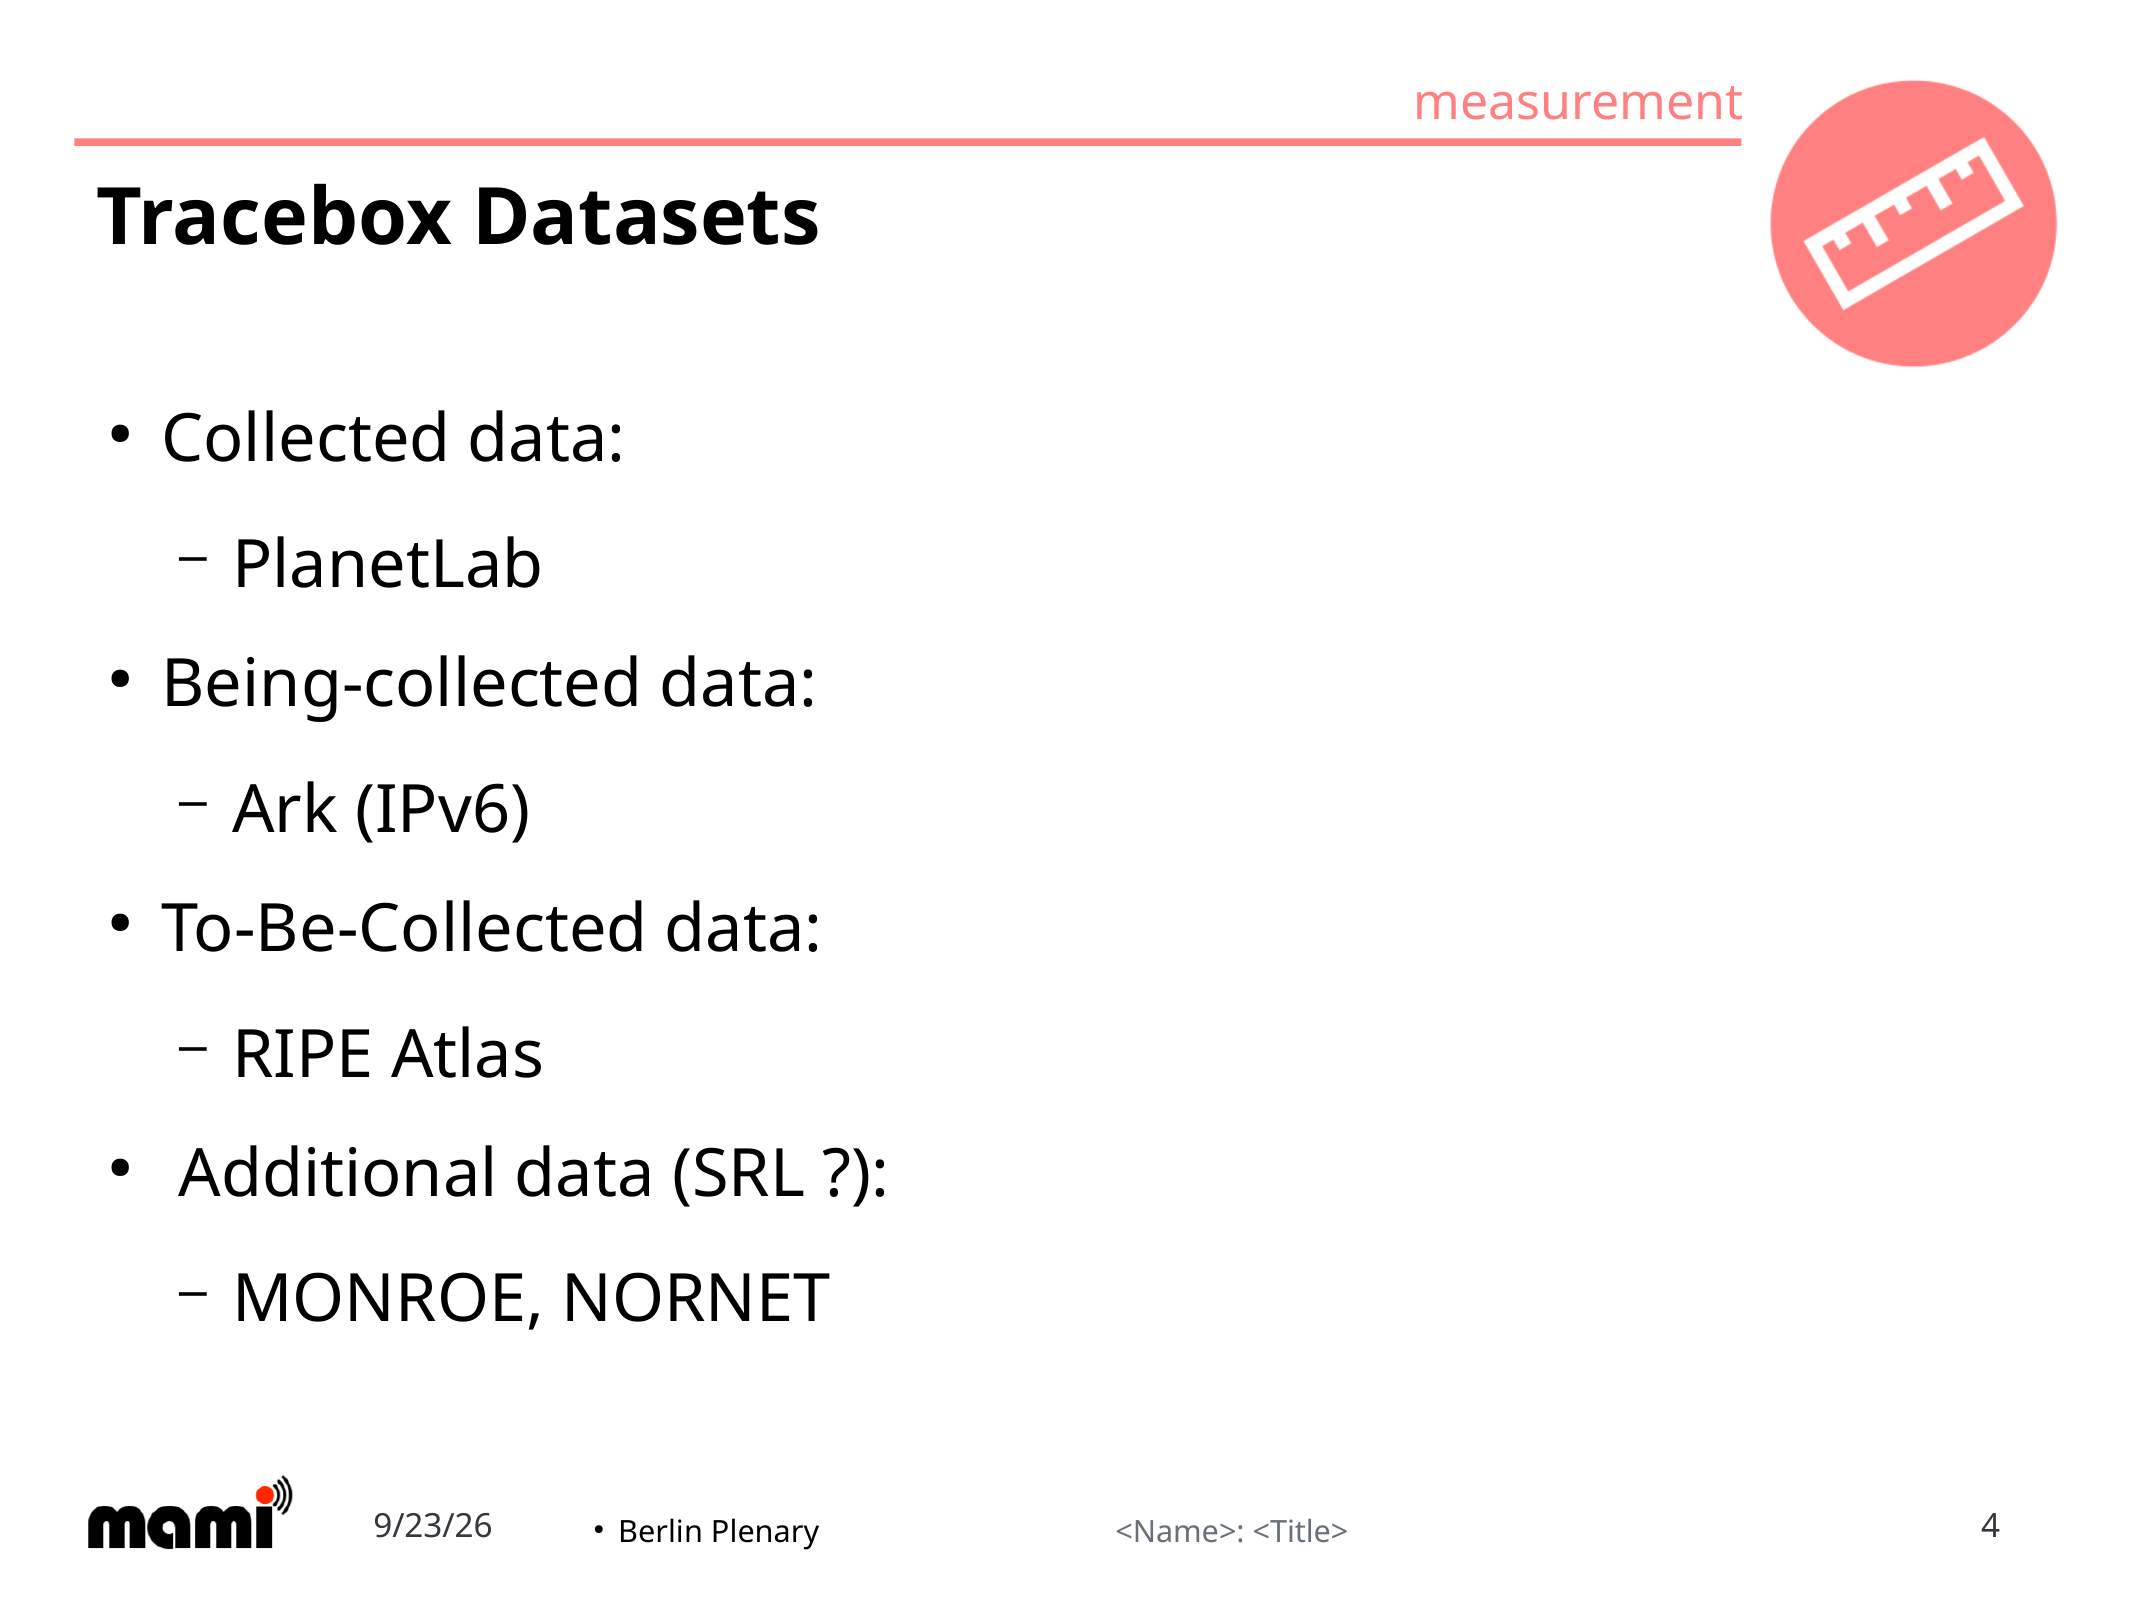

# Tracebox Datasets
Collected data:
PlanetLab
Being-collected data:
Ark (IPv6)
To-Be-Collected data:
RIPE Atlas
 Additional data (SRL ?):
MONROE, NORNET
Berlin Plenary